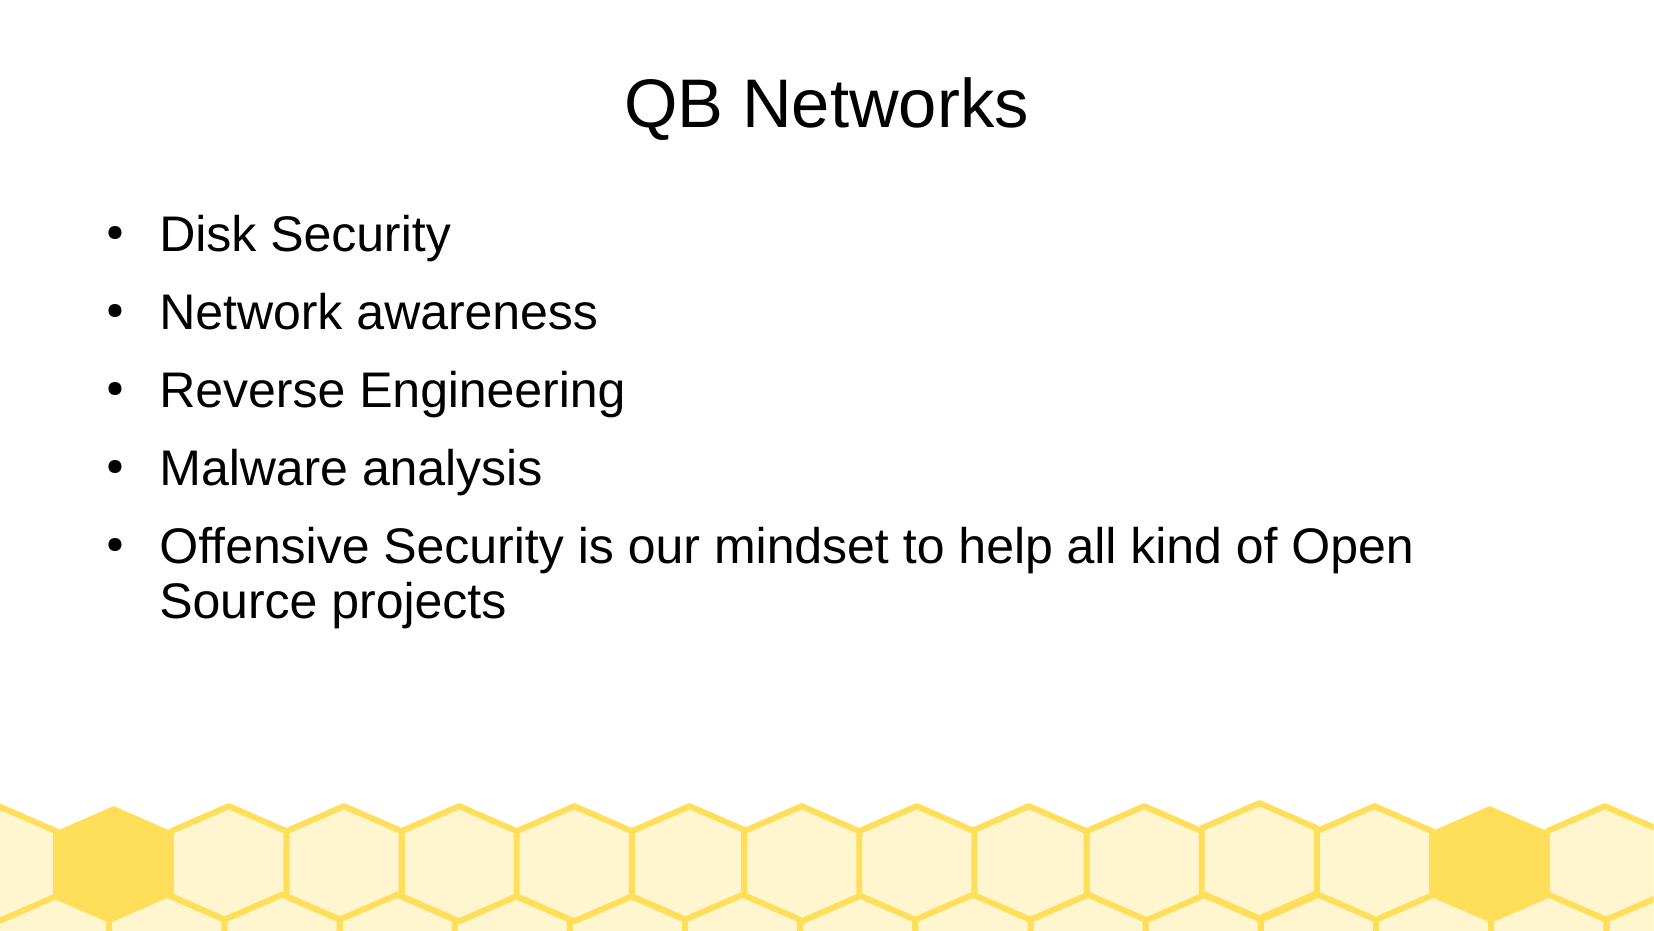

# QB Networks
Disk Security
Network awareness
Reverse Engineering
Malware analysis
Offensive Security is our mindset to help all kind of Open Source projects